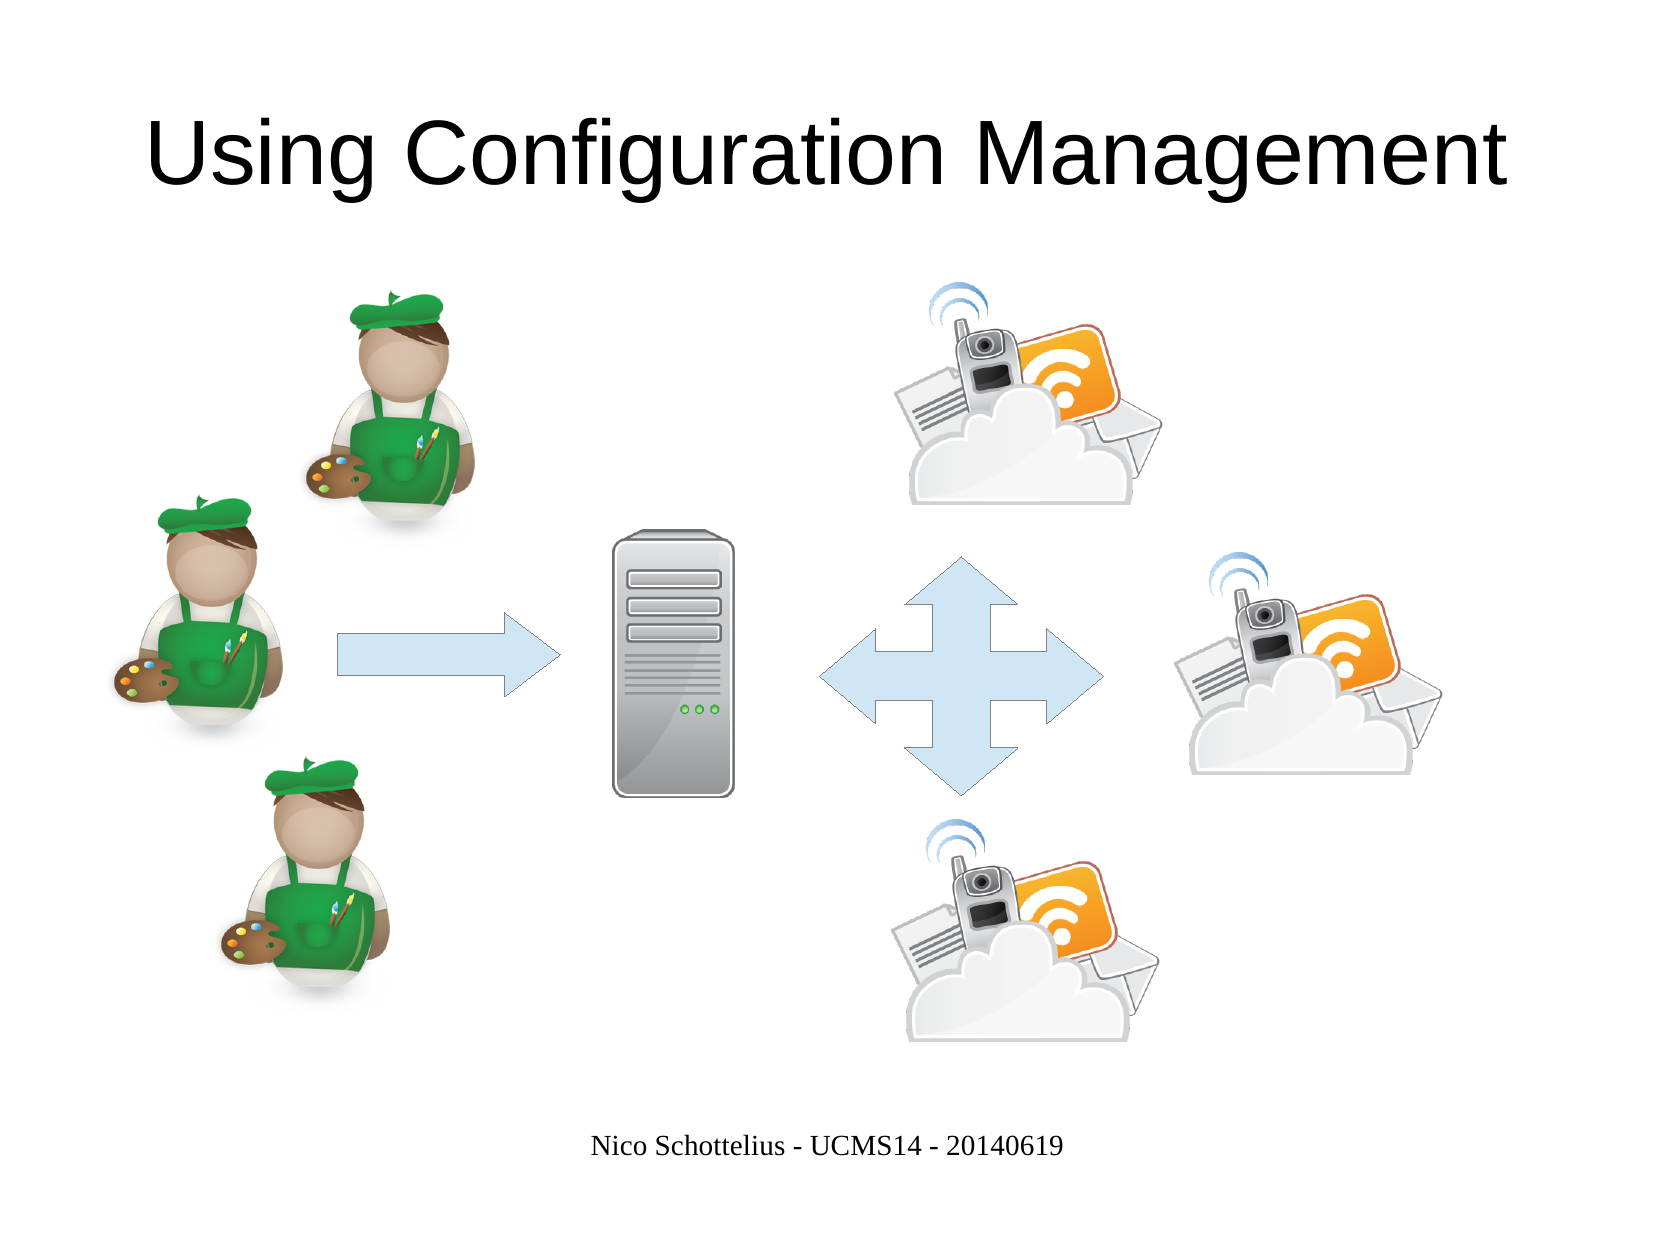

# Using Configuration Management
Nico Schottelius - UCMS14 - 20140619